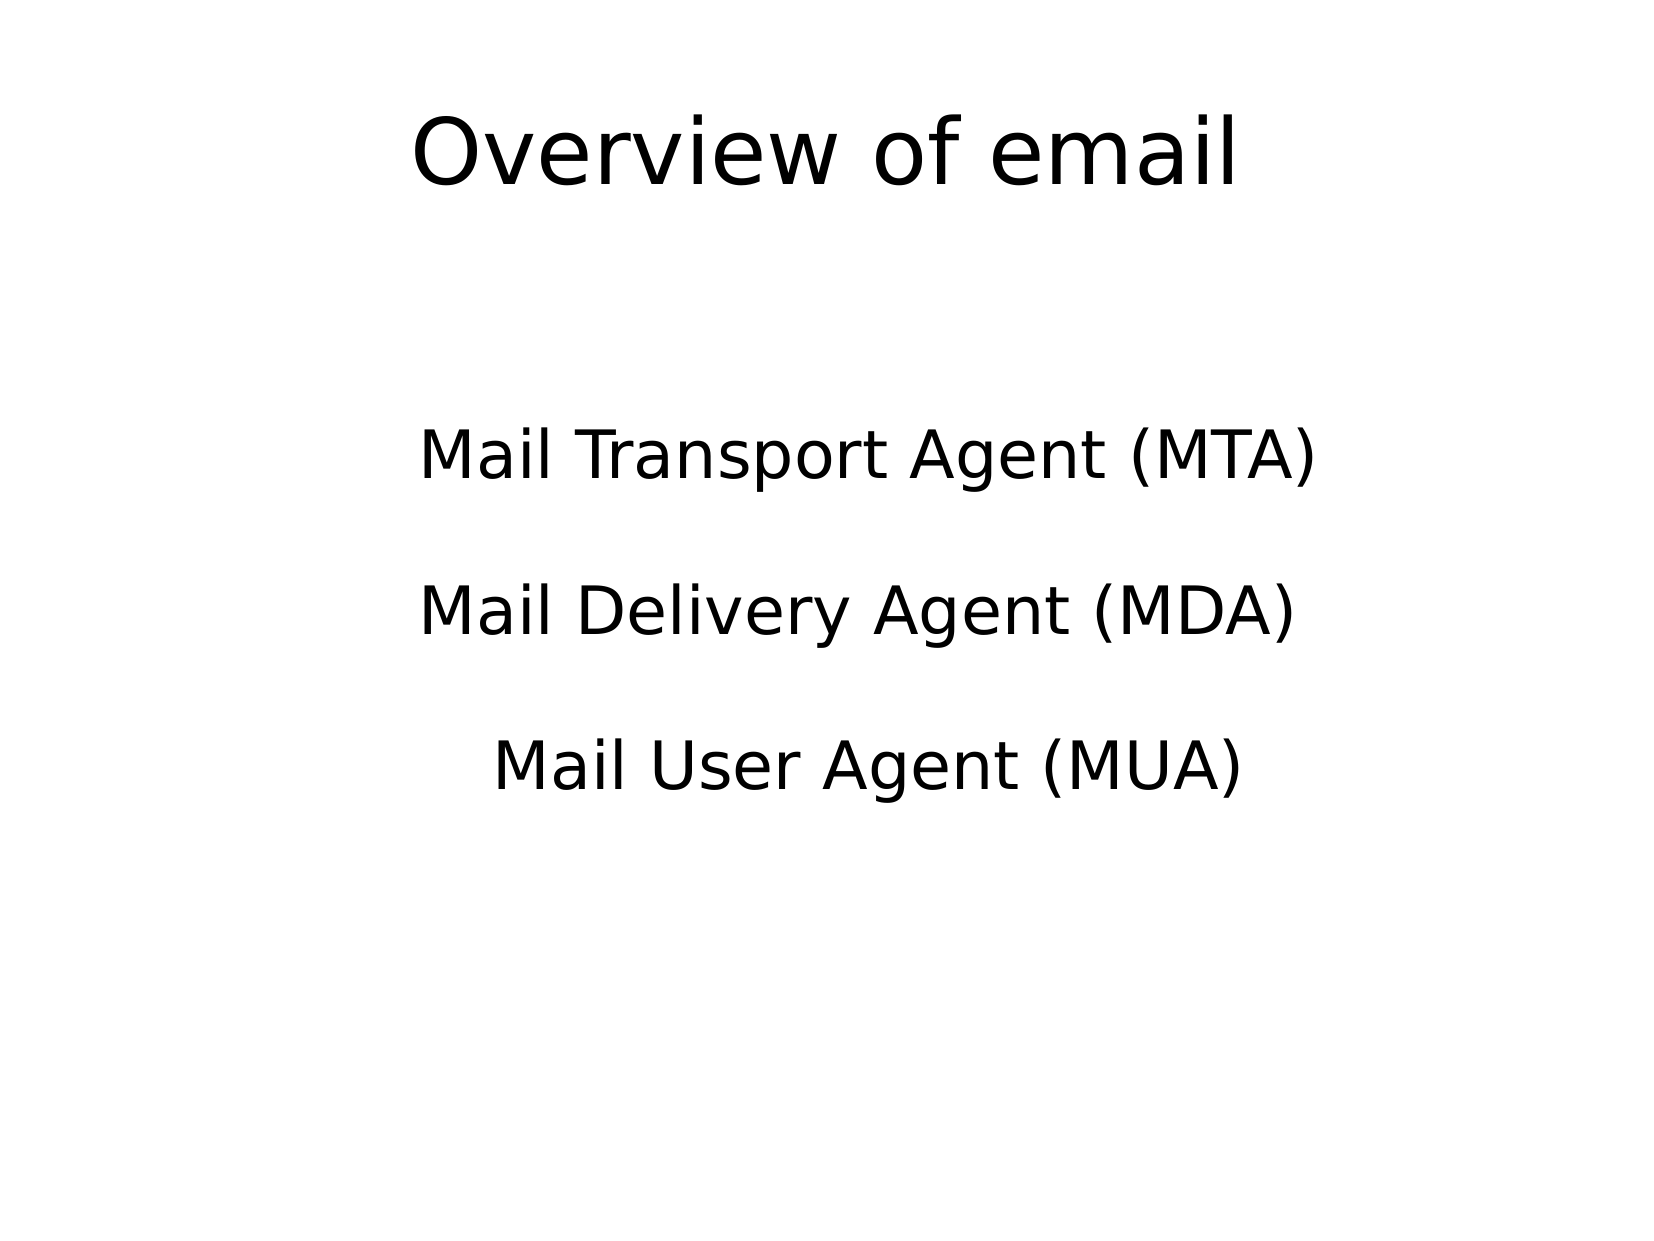

# Overview of email
 Mail Transport Agent (MTA)
 Mail Delivery Agent (MDA)
 Mail User Agent (MUA)